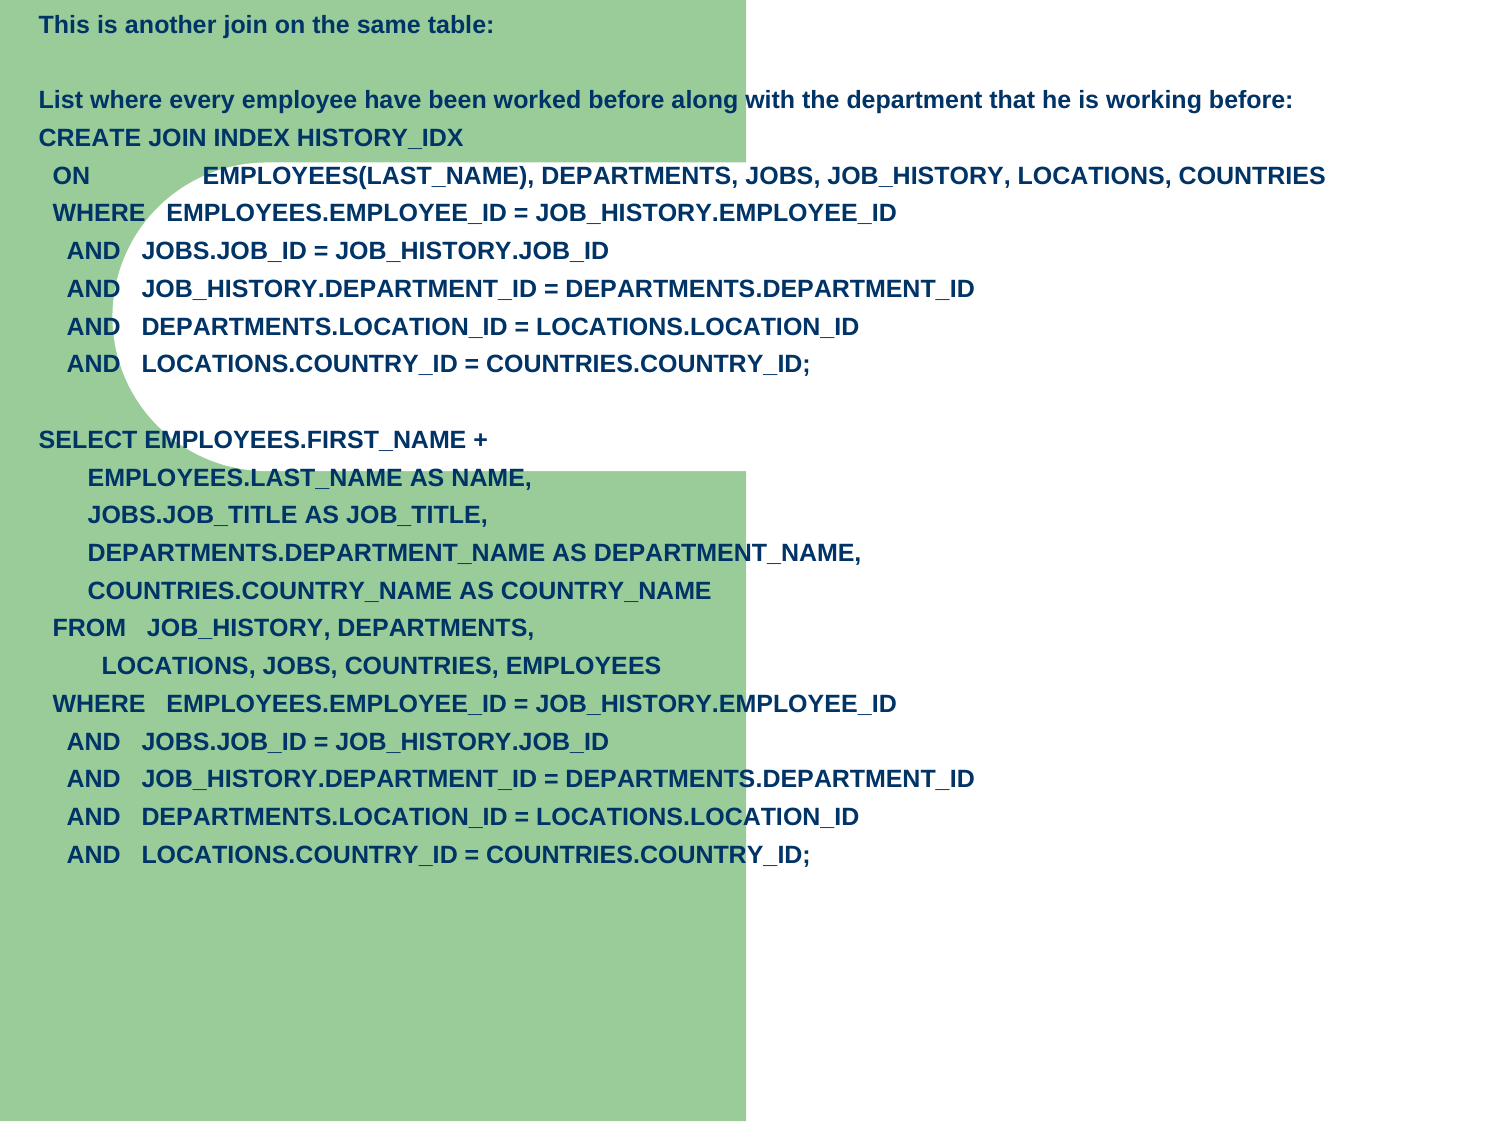

This is another join on the same table:
List where every employee have been worked before along with the department that he is working before:
CREATE JOIN INDEX HISTORY_IDX
 ON	 EMPLOYEES(LAST_NAME), DEPARTMENTS, JOBS, JOB_HISTORY, LOCATIONS, COUNTRIES
 WHERE EMPLOYEES.EMPLOYEE_ID = JOB_HISTORY.EMPLOYEE_ID
 AND JOBS.JOB_ID = JOB_HISTORY.JOB_ID
 AND JOB_HISTORY.DEPARTMENT_ID = DEPARTMENTS.DEPARTMENT_ID
 AND DEPARTMENTS.LOCATION_ID = LOCATIONS.LOCATION_ID
 AND LOCATIONS.COUNTRY_ID = COUNTRIES.COUNTRY_ID;
SELECT EMPLOYEES.FIRST_NAME +
 EMPLOYEES.LAST_NAME AS NAME,
 JOBS.JOB_TITLE AS JOB_TITLE,
 DEPARTMENTS.DEPARTMENT_NAME AS DEPARTMENT_NAME,
 COUNTRIES.COUNTRY_NAME AS COUNTRY_NAME
 FROM JOB_HISTORY, DEPARTMENTS,
 LOCATIONS, JOBS, COUNTRIES, EMPLOYEES
 WHERE EMPLOYEES.EMPLOYEE_ID = JOB_HISTORY.EMPLOYEE_ID
 AND JOBS.JOB_ID = JOB_HISTORY.JOB_ID
 AND JOB_HISTORY.DEPARTMENT_ID = DEPARTMENTS.DEPARTMENT_ID
 AND DEPARTMENTS.LOCATION_ID = LOCATIONS.LOCATION_ID
 AND LOCATIONS.COUNTRY_ID = COUNTRIES.COUNTRY_ID;